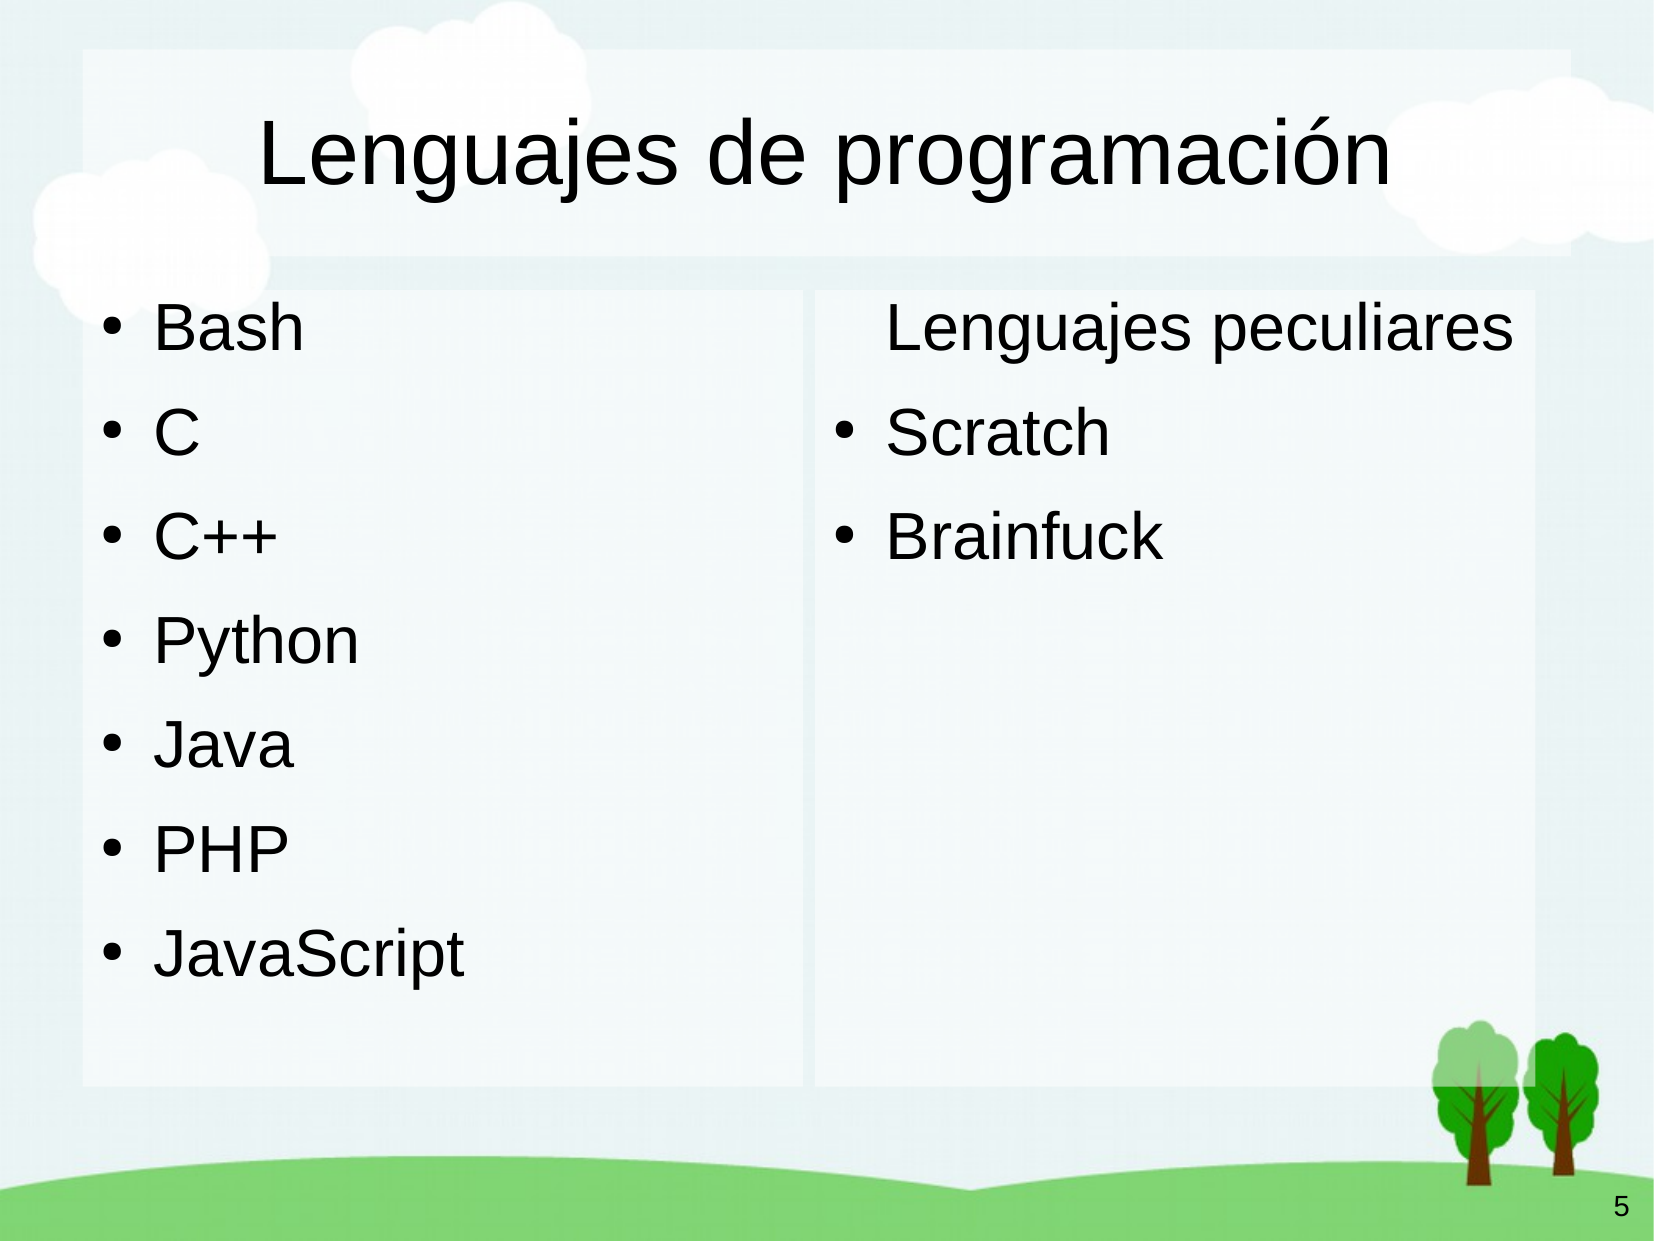

# Lenguajes de programación
Bash
C
C++
Python
Java
PHP
JavaScript
Lenguajes peculiares
Scratch
Brainfuck
5